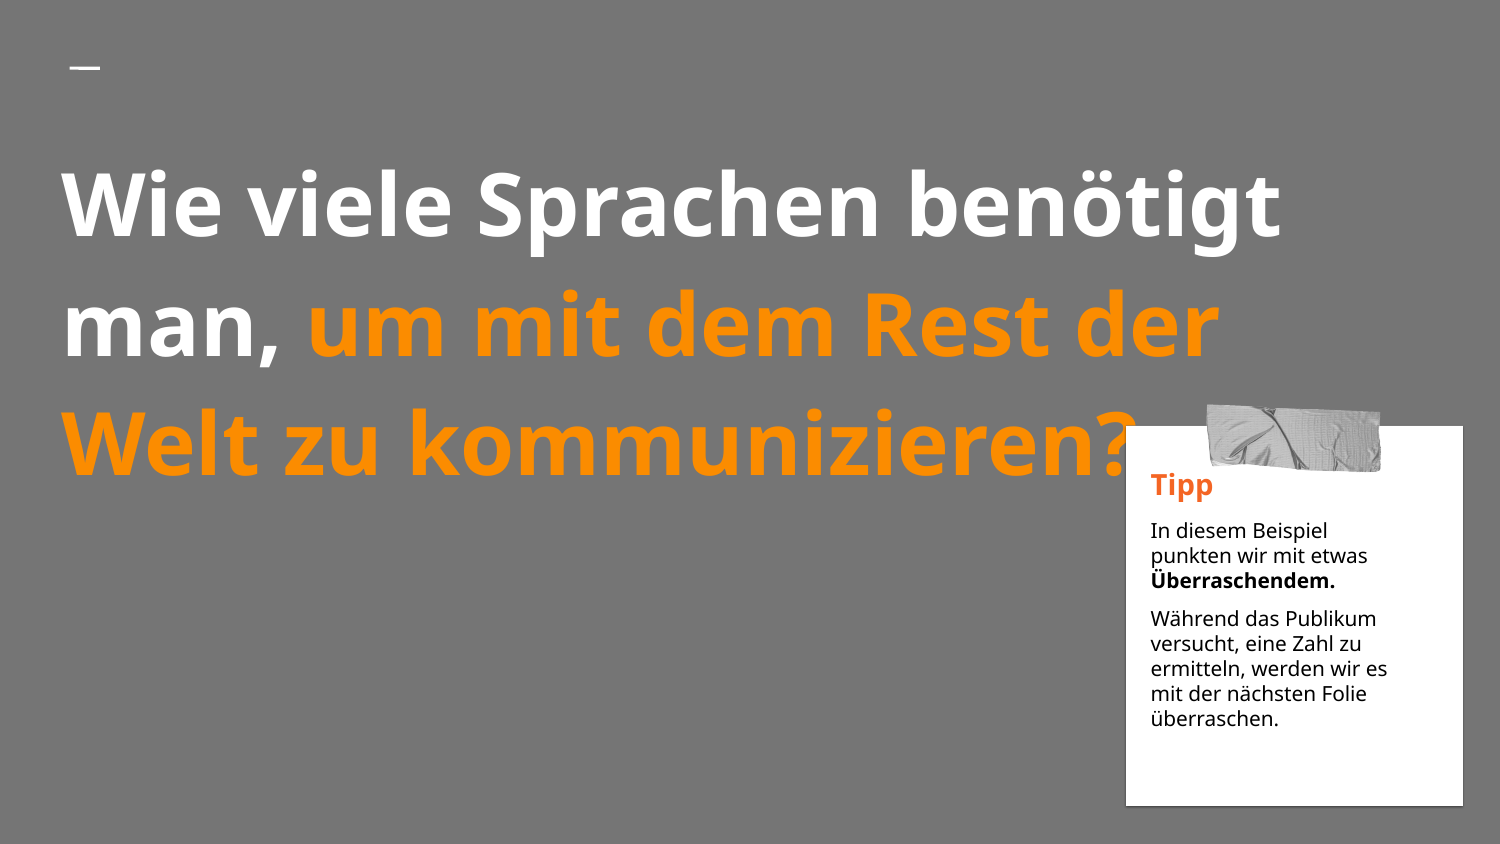

# Wie viele Sprachen benötigt man, um mit dem Rest der Welt zu kommunizieren?
Tipp
In diesem Beispiel
punkten wir mit etwas Überraschendem.
Während das Publikum versucht, eine Zahl zu ermitteln, werden wir es
mit der nächsten Folie überraschen.